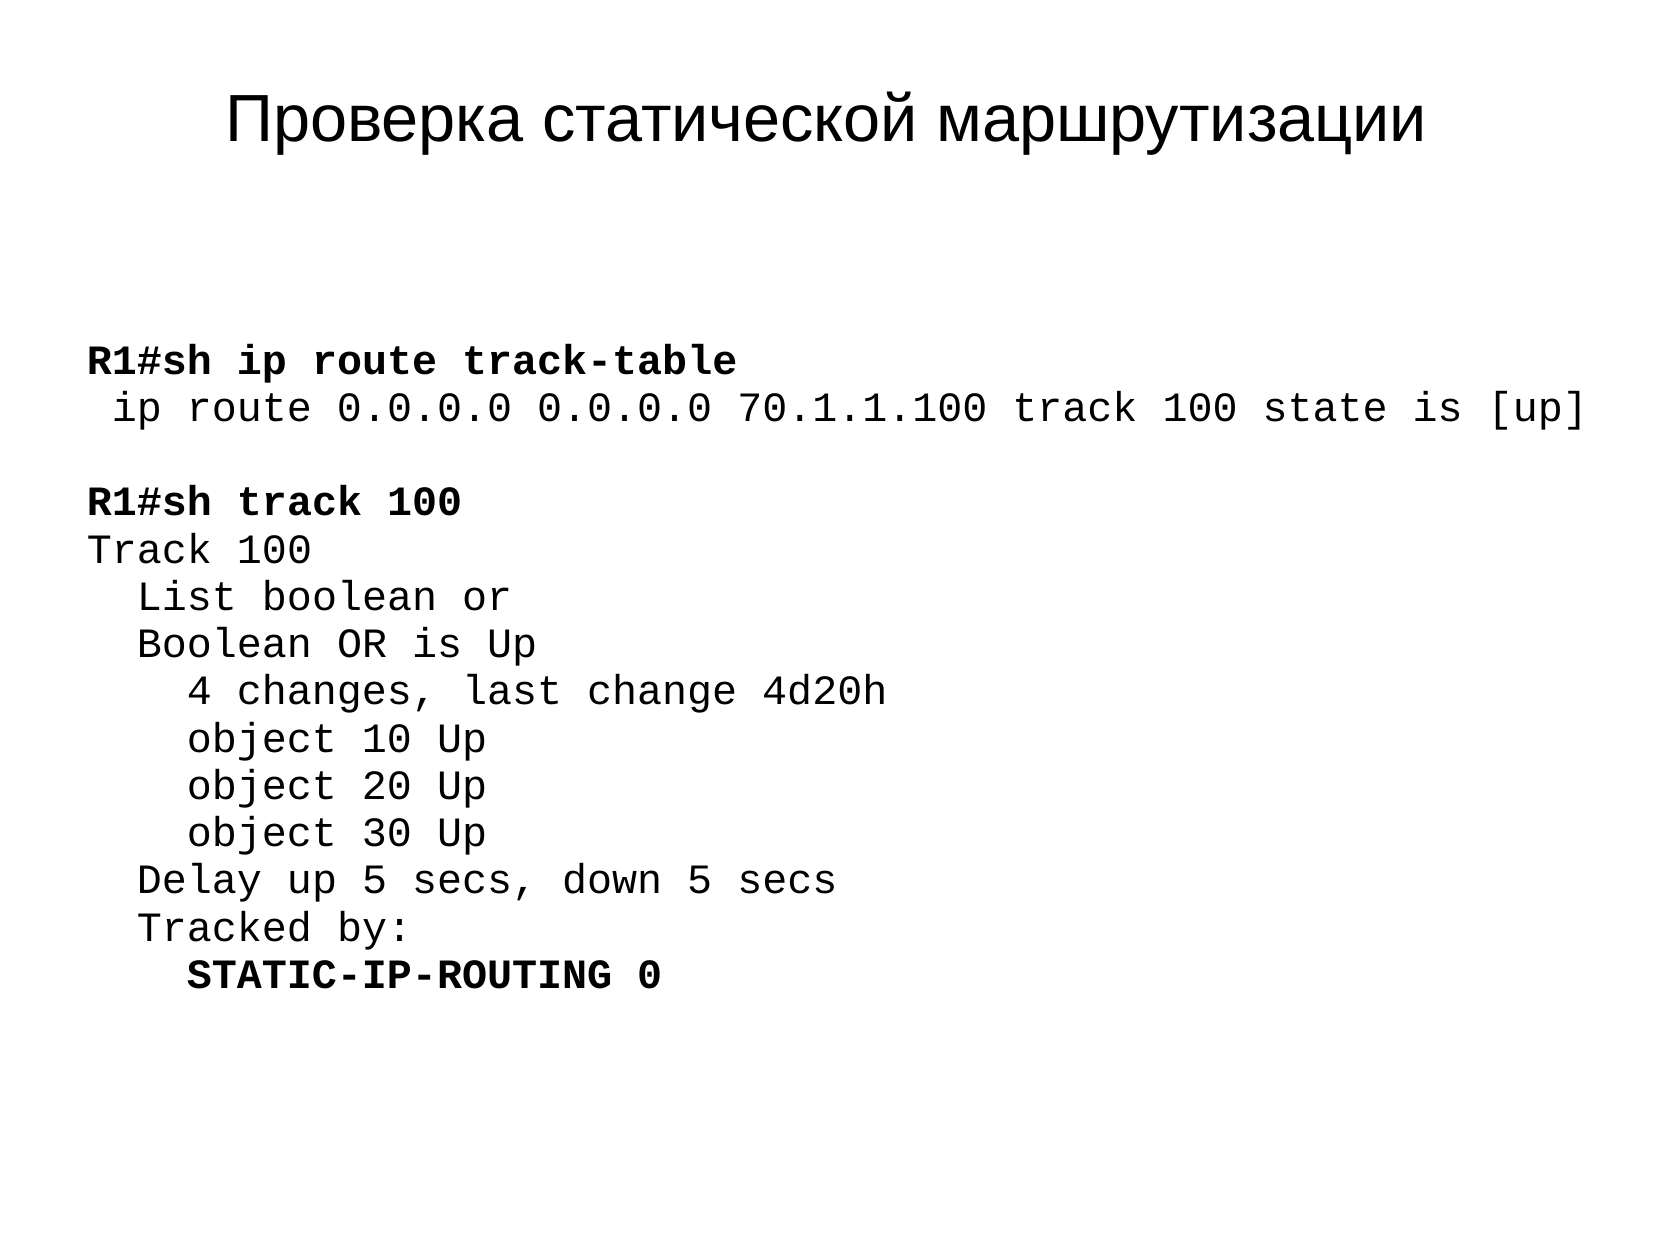

# Проверка статической маршрутизации
R1#sh ip route track-table
 ip route 0.0.0.0 0.0.0.0 70.1.1.100 track 100 state is [up]
R1#sh track 100
Track 100
 List boolean or
 Boolean OR is Up
 4 changes, last change 4d20h
 object 10 Up
 object 20 Up
 object 30 Up
 Delay up 5 secs, down 5 secs
 Tracked by:
 STATIC-IP-ROUTING 0